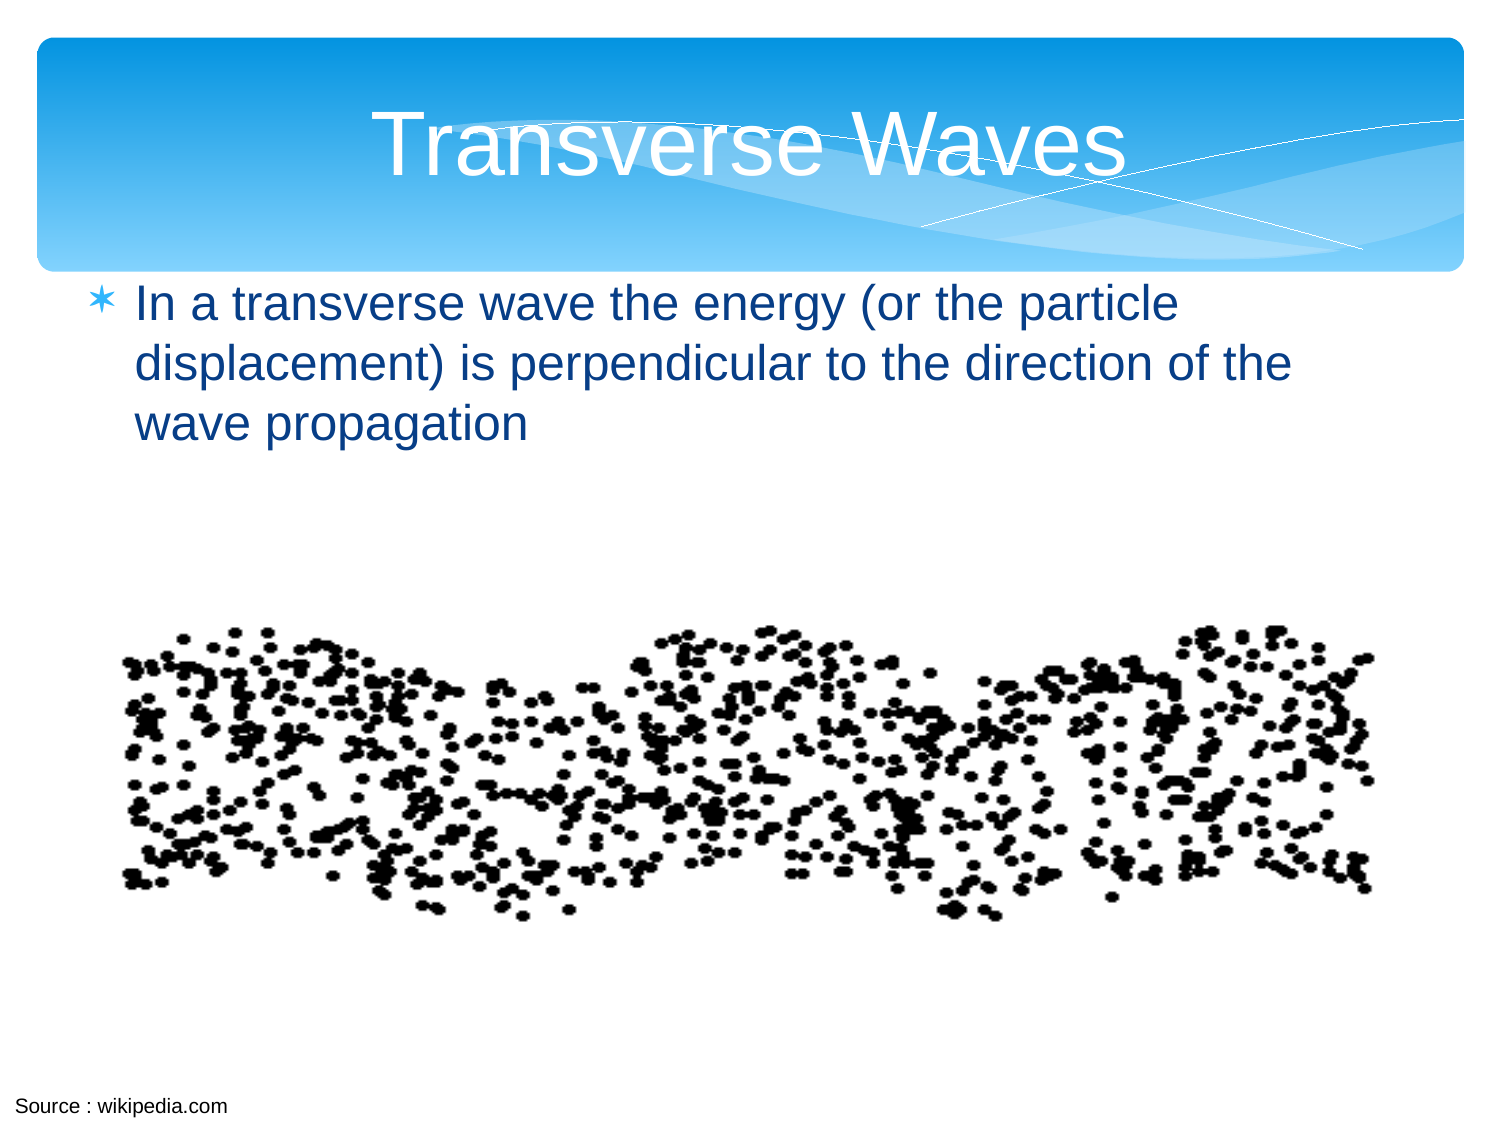

# Transverse Waves
In a transverse wave the energy (or the particle displacement) is perpendicular to the direction of the wave propagation
Source : wikipedia.com